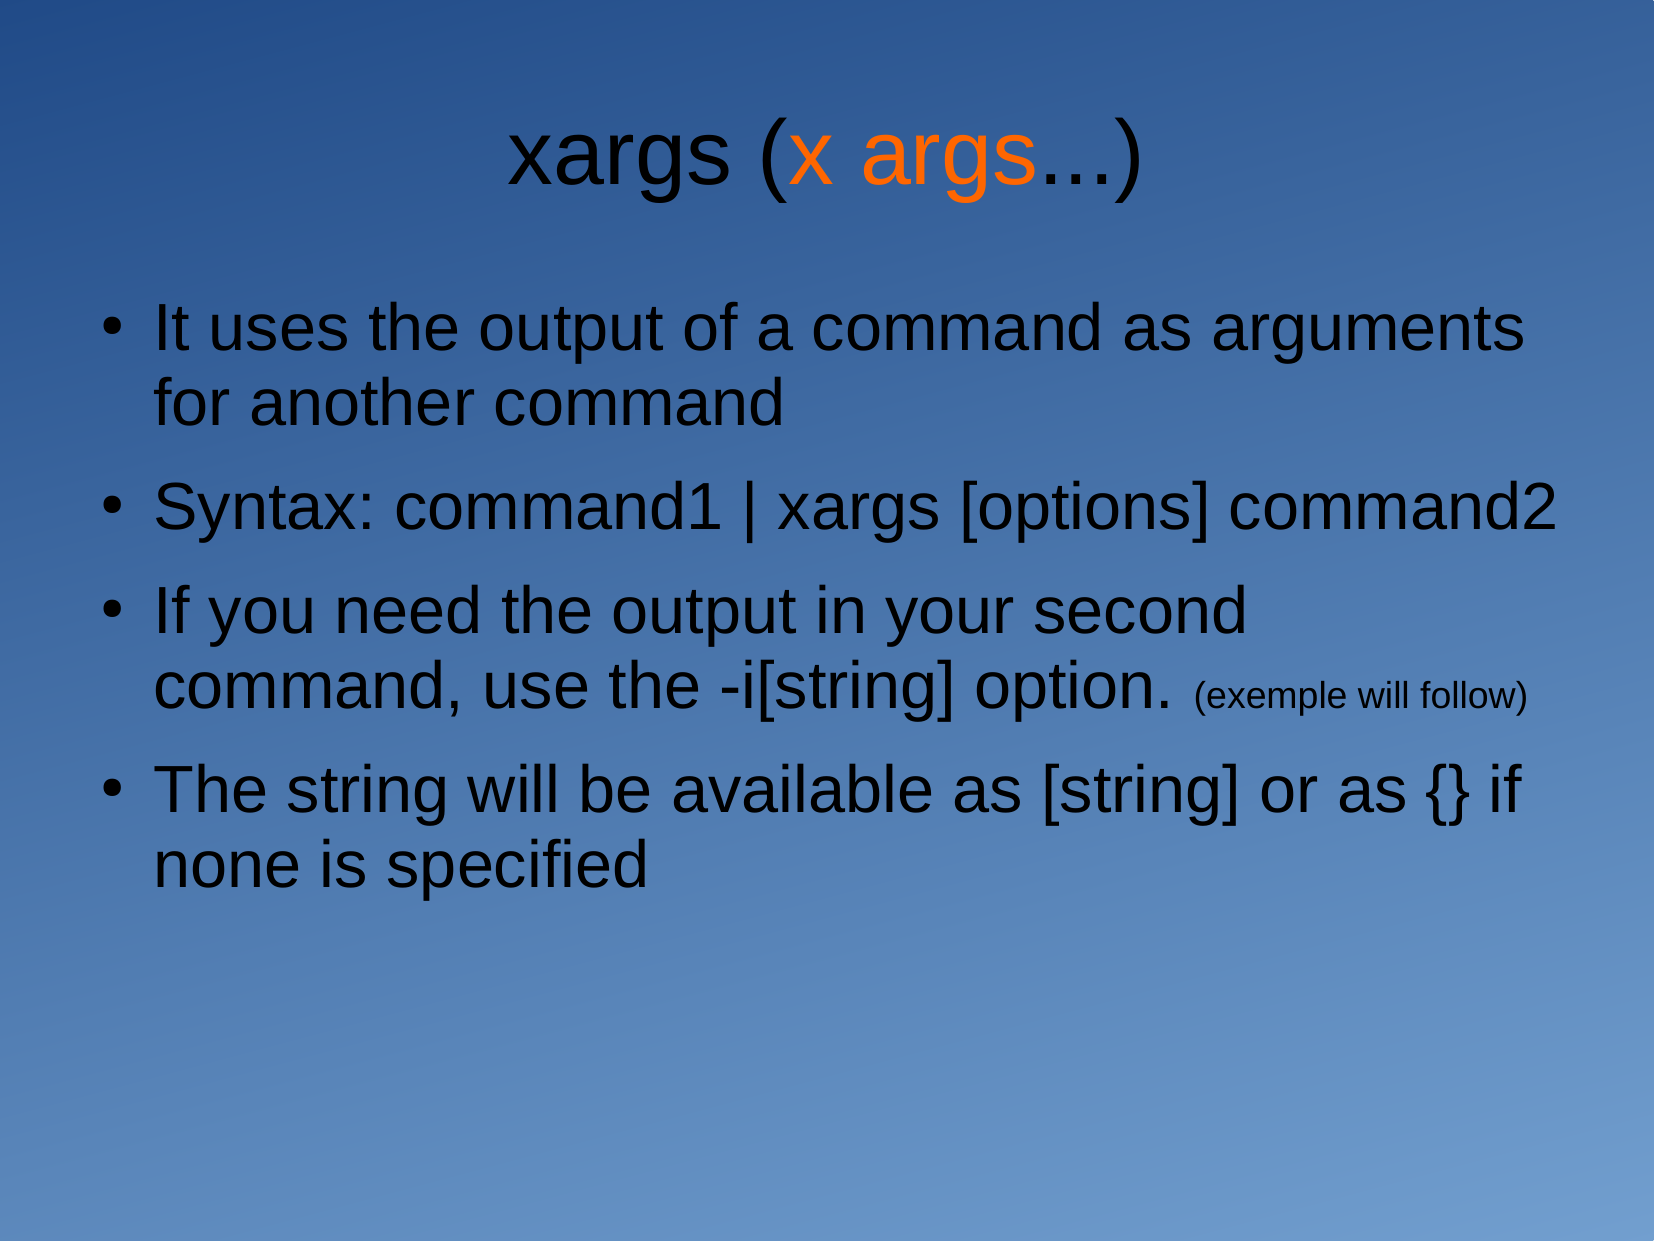

# xargs (x args...)
It uses the output of a command as arguments for another command
Syntax: command1 | xargs [options] command2
If you need the output in your second command, use the -i[string] option. (exemple will follow)
The string will be available as [string] or as {} if none is specified